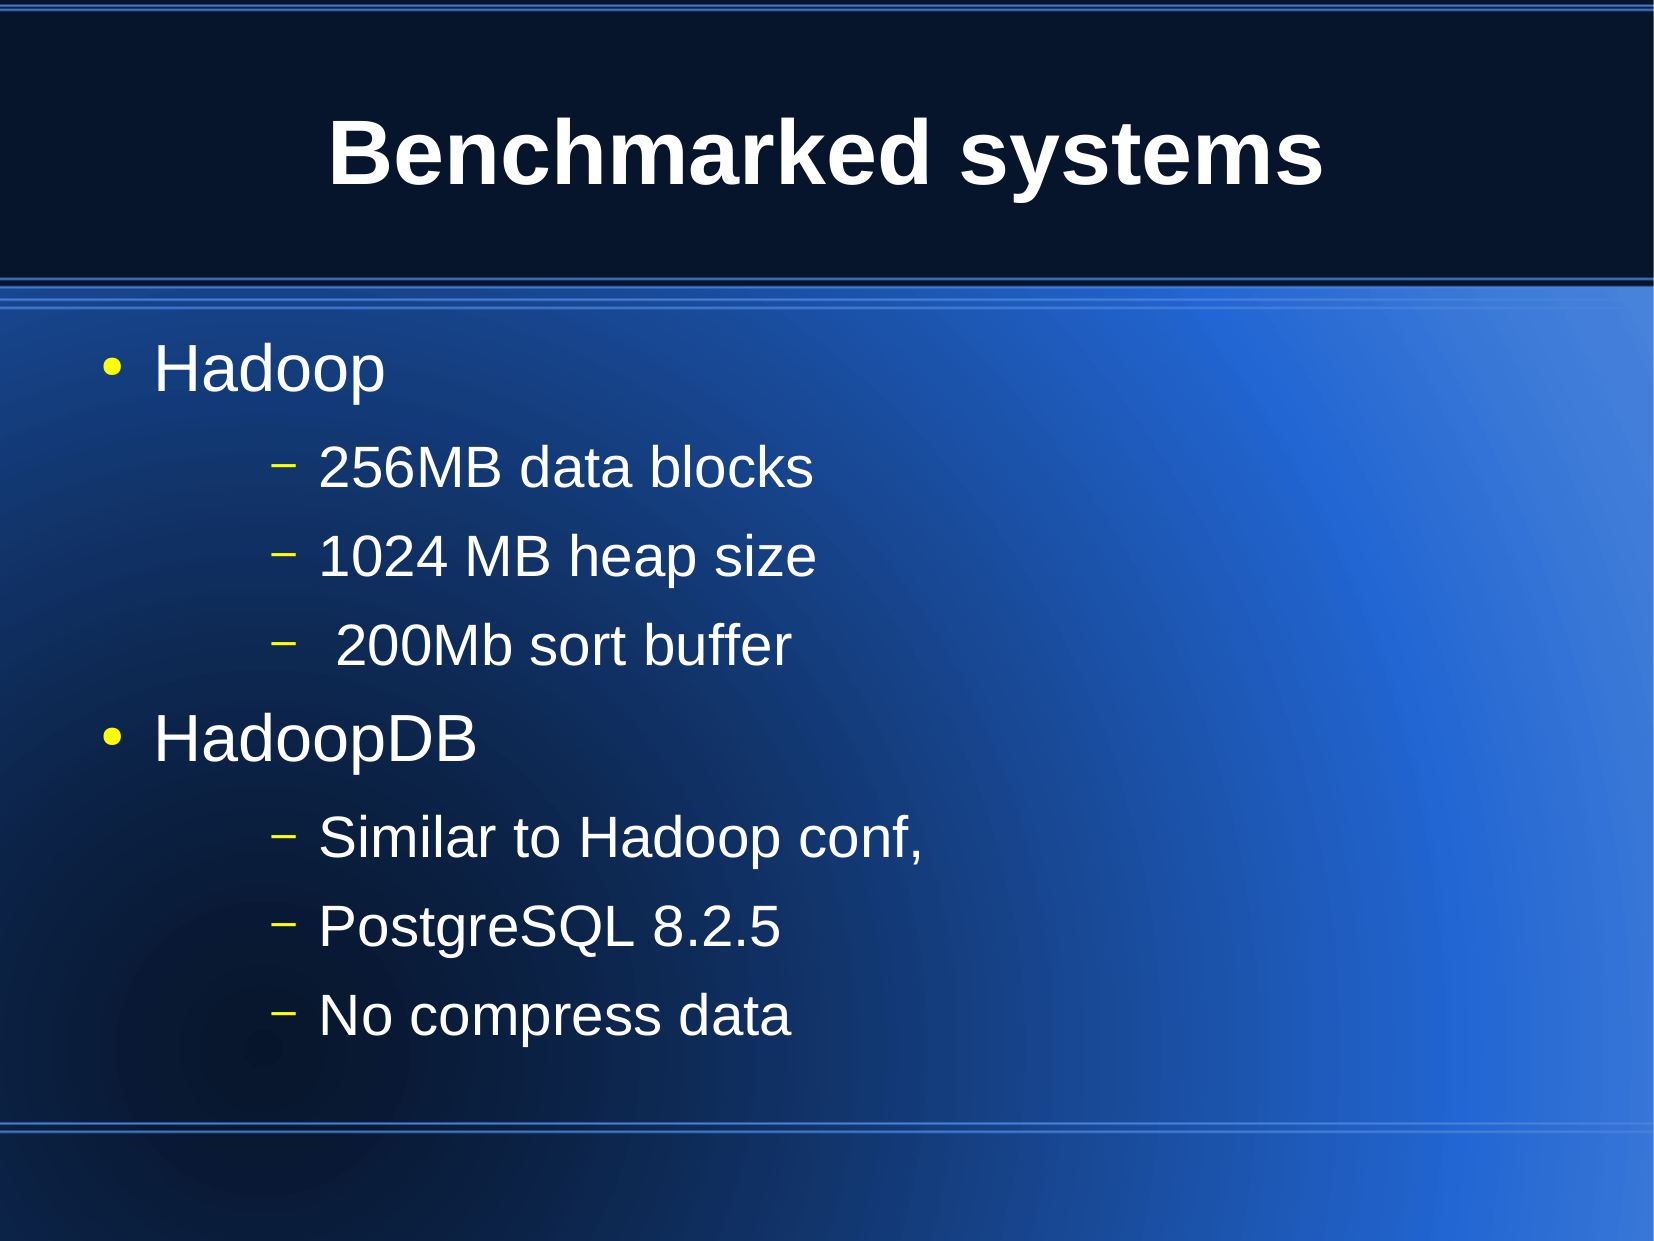

# Benchmarked systems
Hadoop
256MB data blocks
1024 MB heap size
 200Mb sort buffer
HadoopDB
Similar to Hadoop conf,
PostgreSQL 8.2.5
No compress data